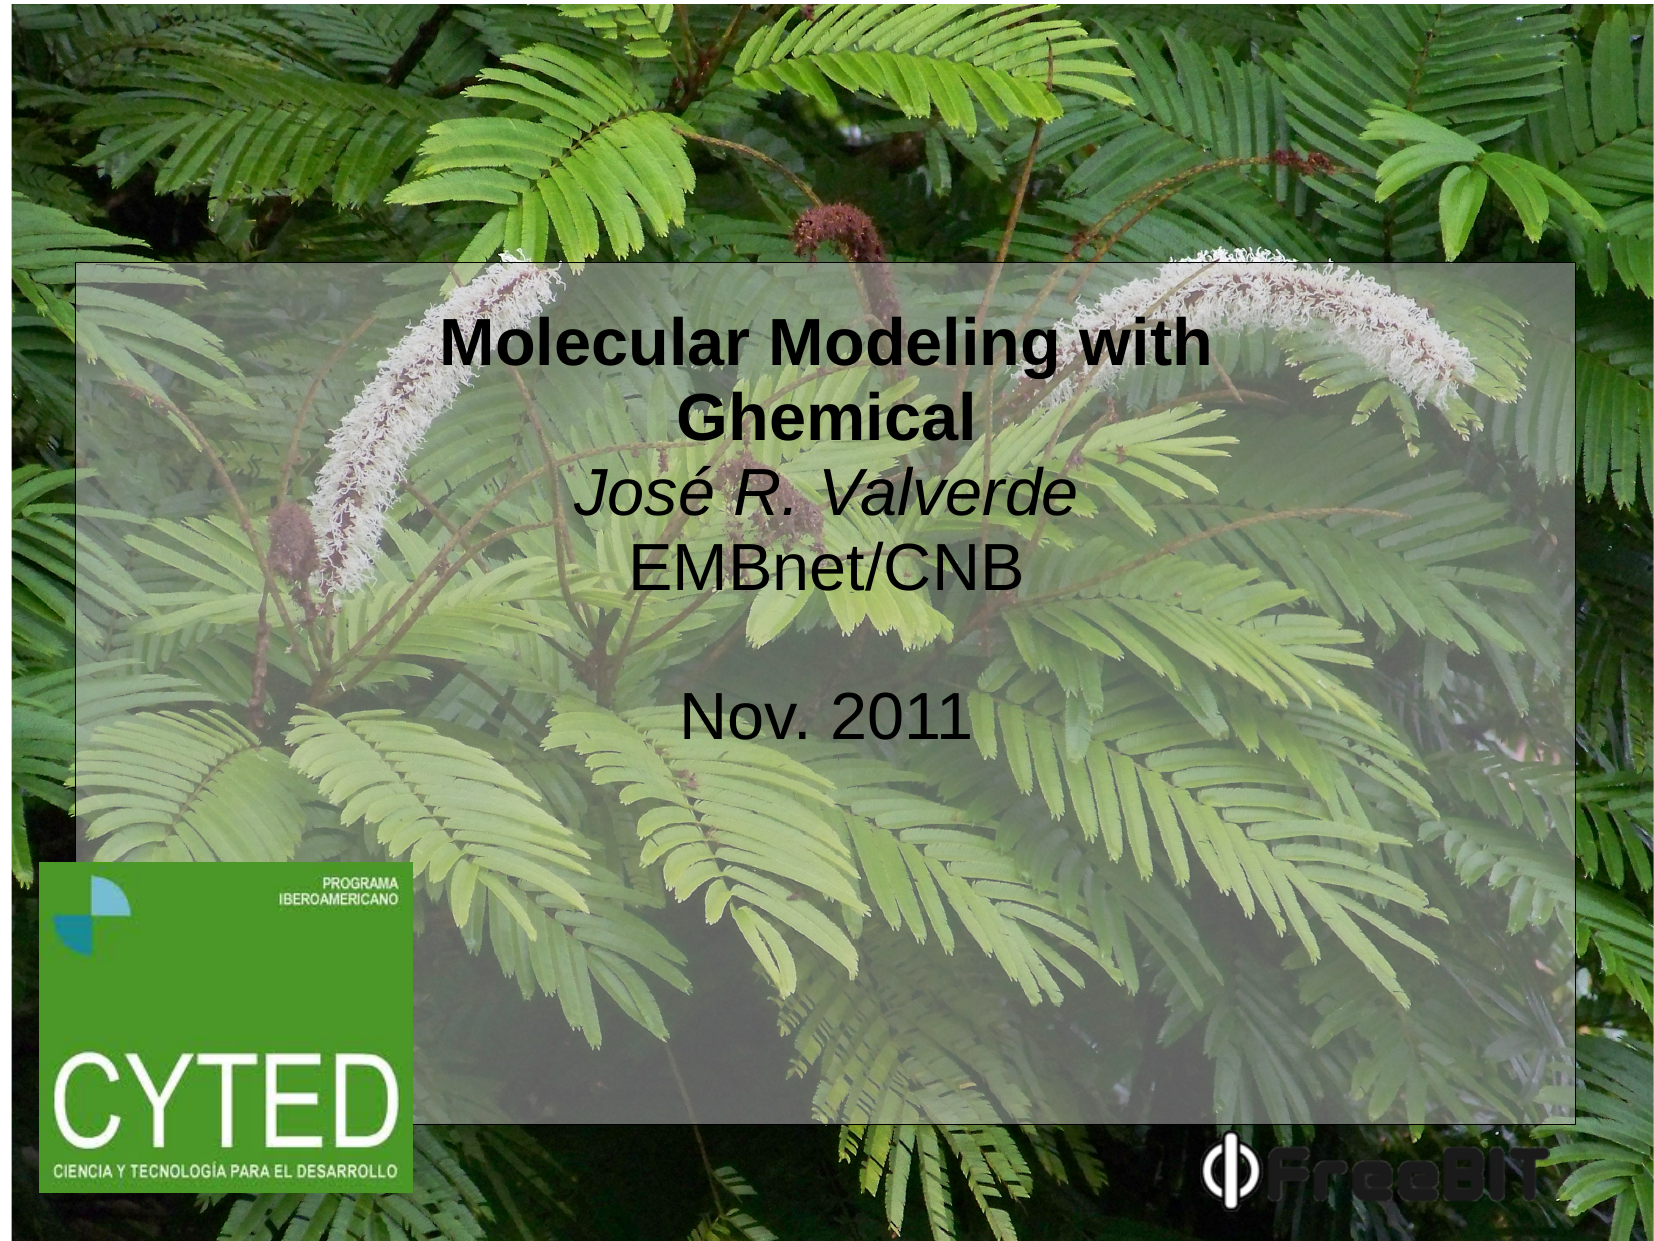

# Molecular Modeling with
Ghemical
José R. Valverde
EMBnet/CNB
Nov. 2011